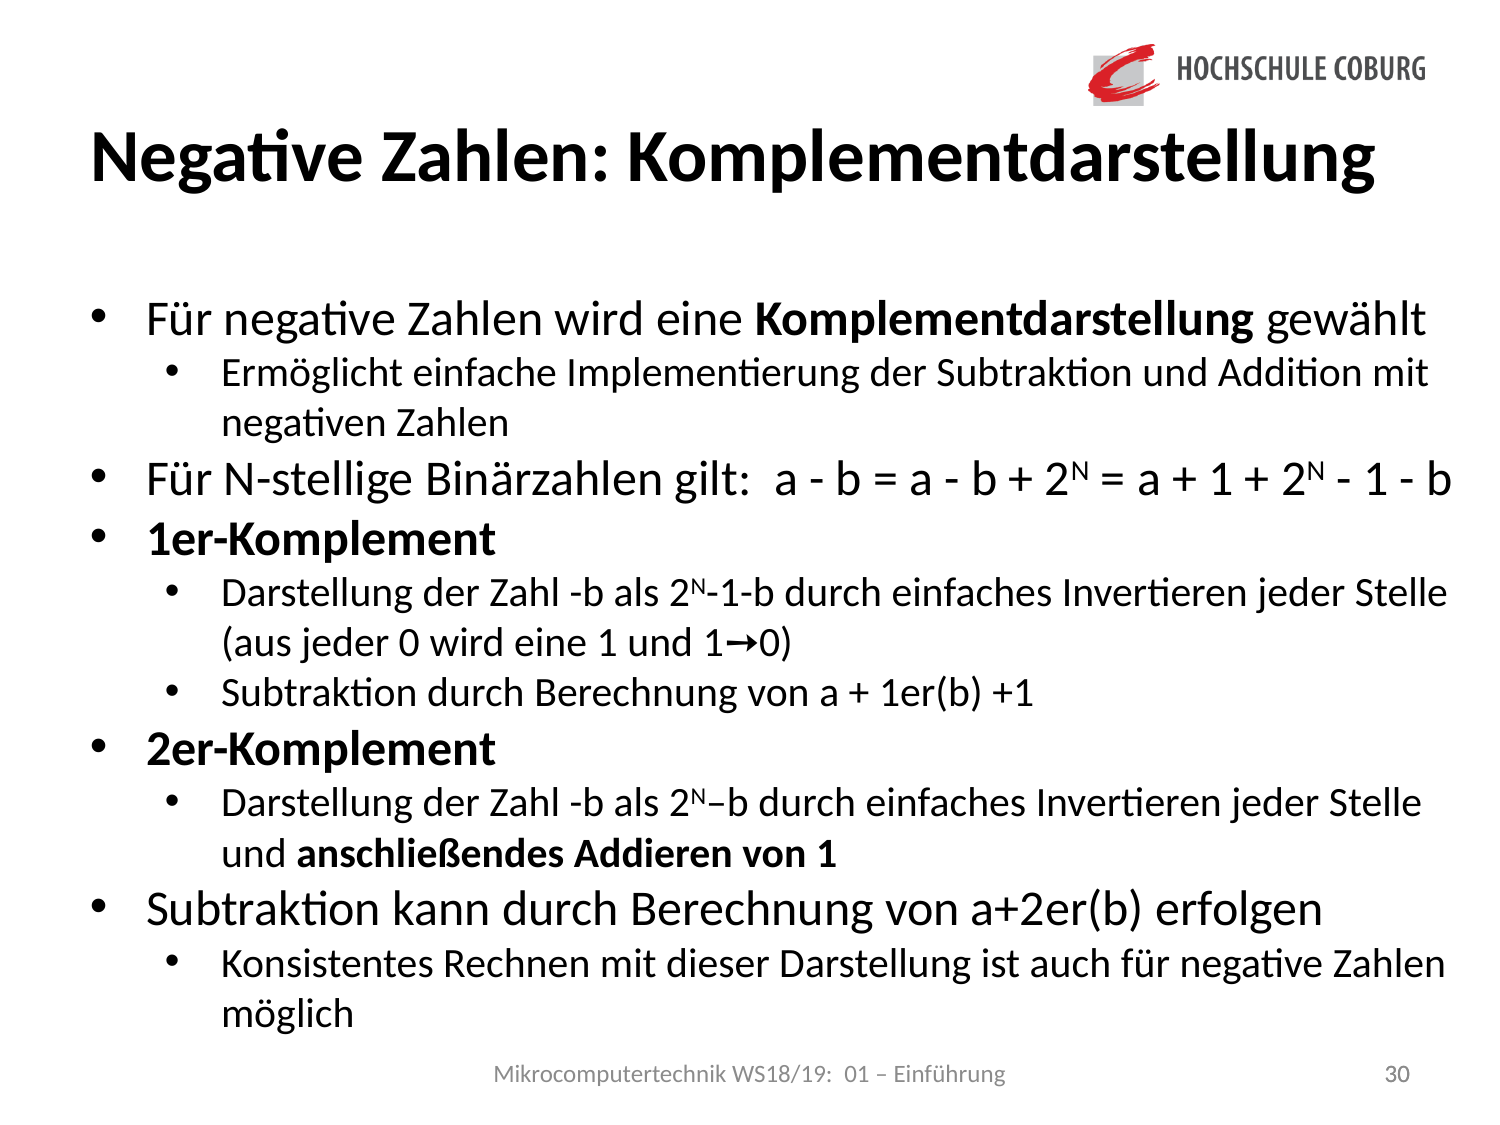

# Negative Zahlen: Komplementdarstellung
Für negative Zahlen wird eine Komplementdarstellung gewählt
Ermöglicht einfache Implementierung der Subtraktion und Addition mit negativen Zahlen
Für N-stellige Binärzahlen gilt: a - b = a - b + 2N = a + 1 + 2N - 1 - b
1er-Komplement
Darstellung der Zahl -b als 2N-1-b durch einfaches Invertieren jeder Stelle (aus jeder 0 wird eine 1 und 1➙0)
Subtraktion durch Berechnung von a + 1er(b) +1
2er-Komplement
Darstellung der Zahl -b als 2N–b durch einfaches Invertieren jeder Stelle und anschließendes Addieren von 1
Subtraktion kann durch Berechnung von a+2er(b) erfolgen
Konsistentes Rechnen mit dieser Darstellung ist auch für negative Zahlen möglich
MCT01: Einführung
30